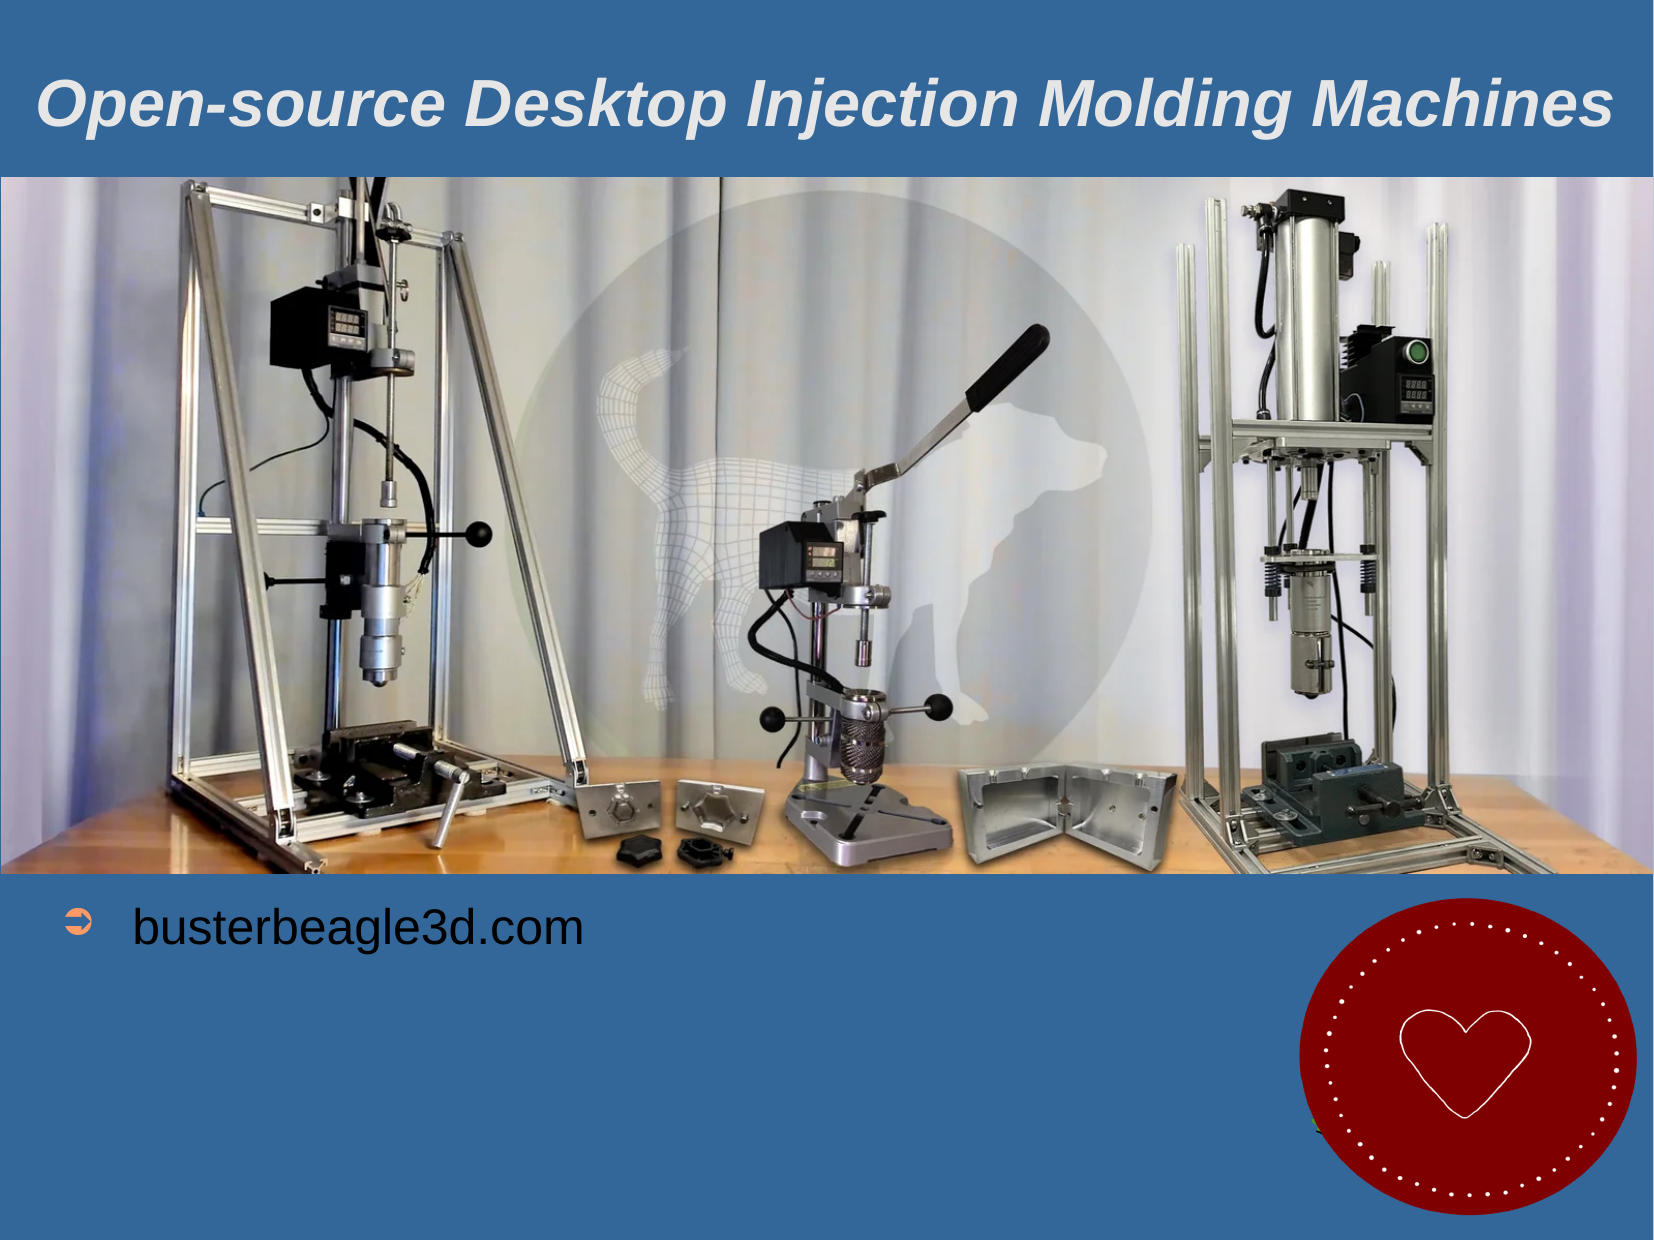

# Open-source Desktop Injection Molding Machines
busterbeagle3d.com